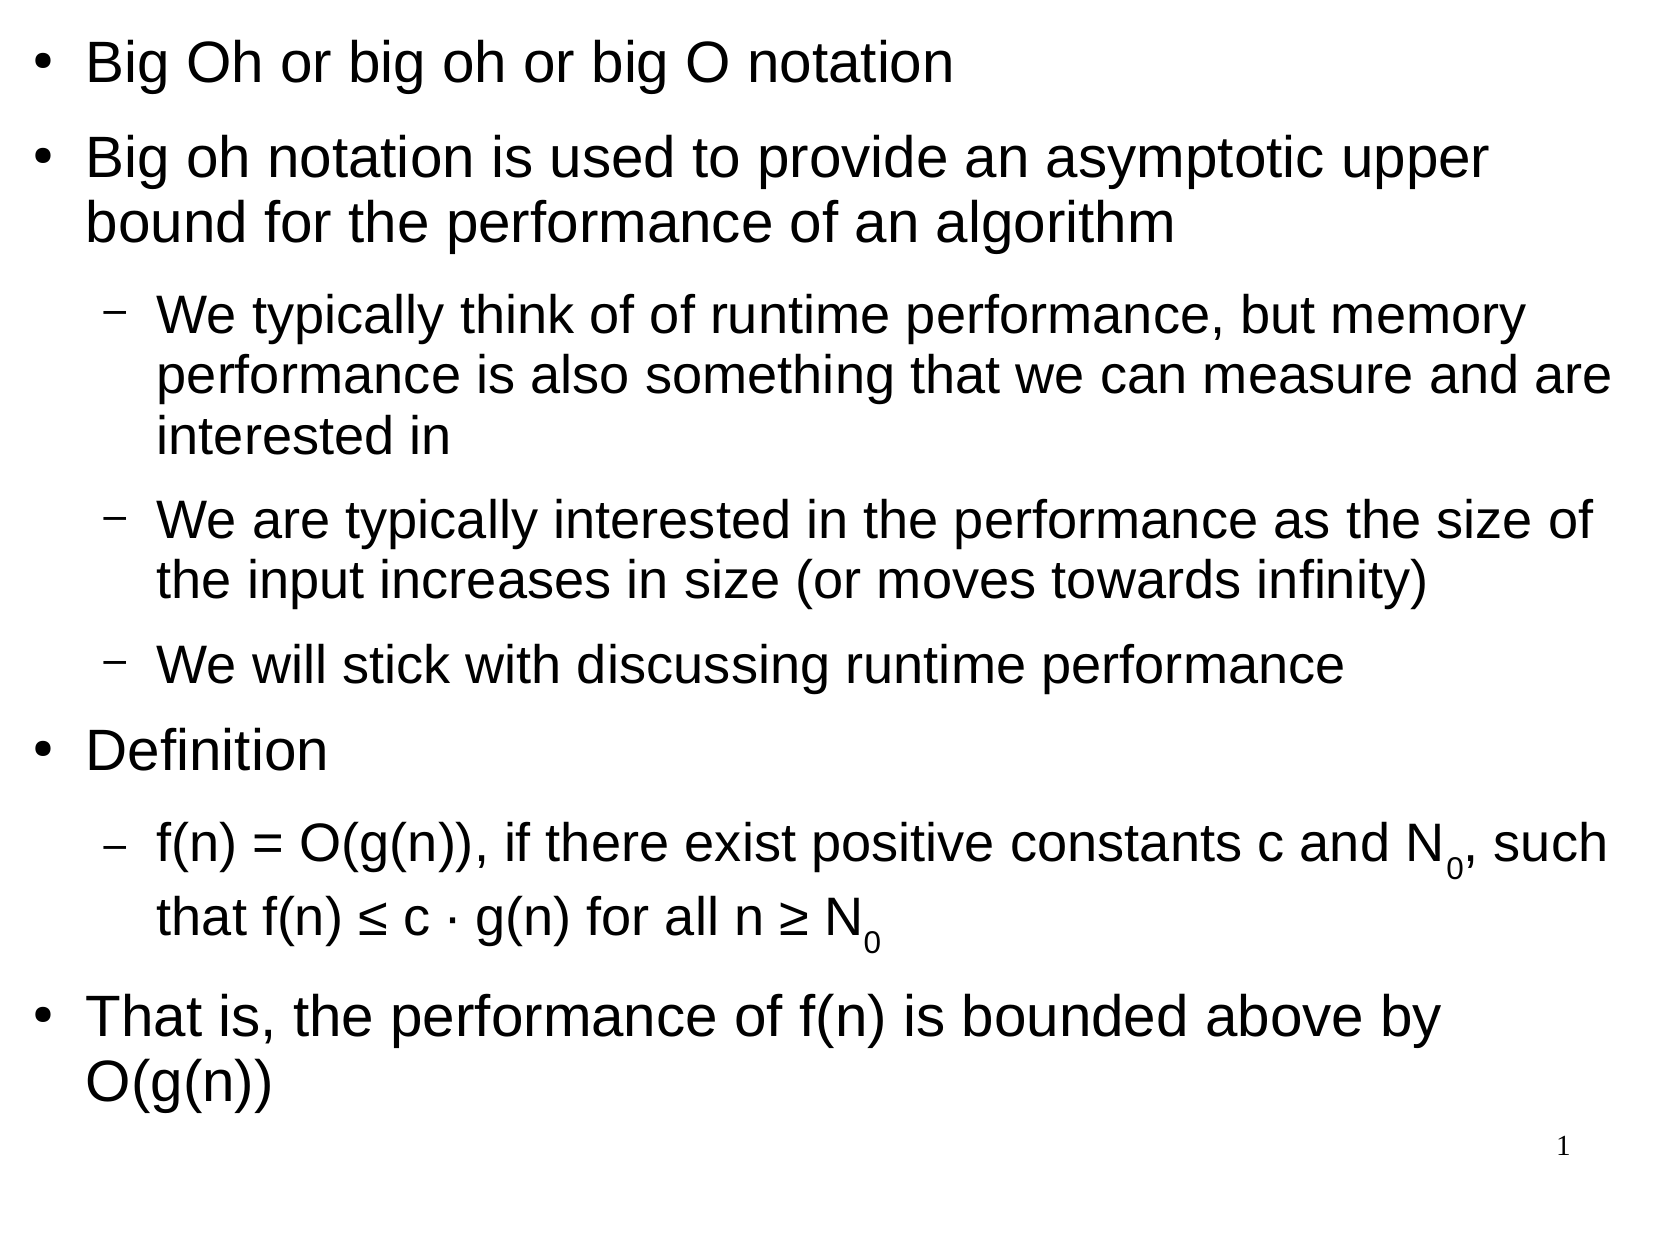

# Big Oh or big oh or big O notation
Big oh notation is used to provide an asymptotic upper bound for the performance of an algorithm
We typically think of of runtime performance, but memory performance is also something that we can measure and are interested in
We are typically interested in the performance as the size of the input increases in size (or moves towards infinity)
We will stick with discussing runtime performance
Definition
f(n) = O(g(n)), if there exist positive constants c and N0, such that f(n) ≤ c ∙ g(n) for all n ≥ N0
That is, the performance of f(n) is bounded above by O(g(n))
1